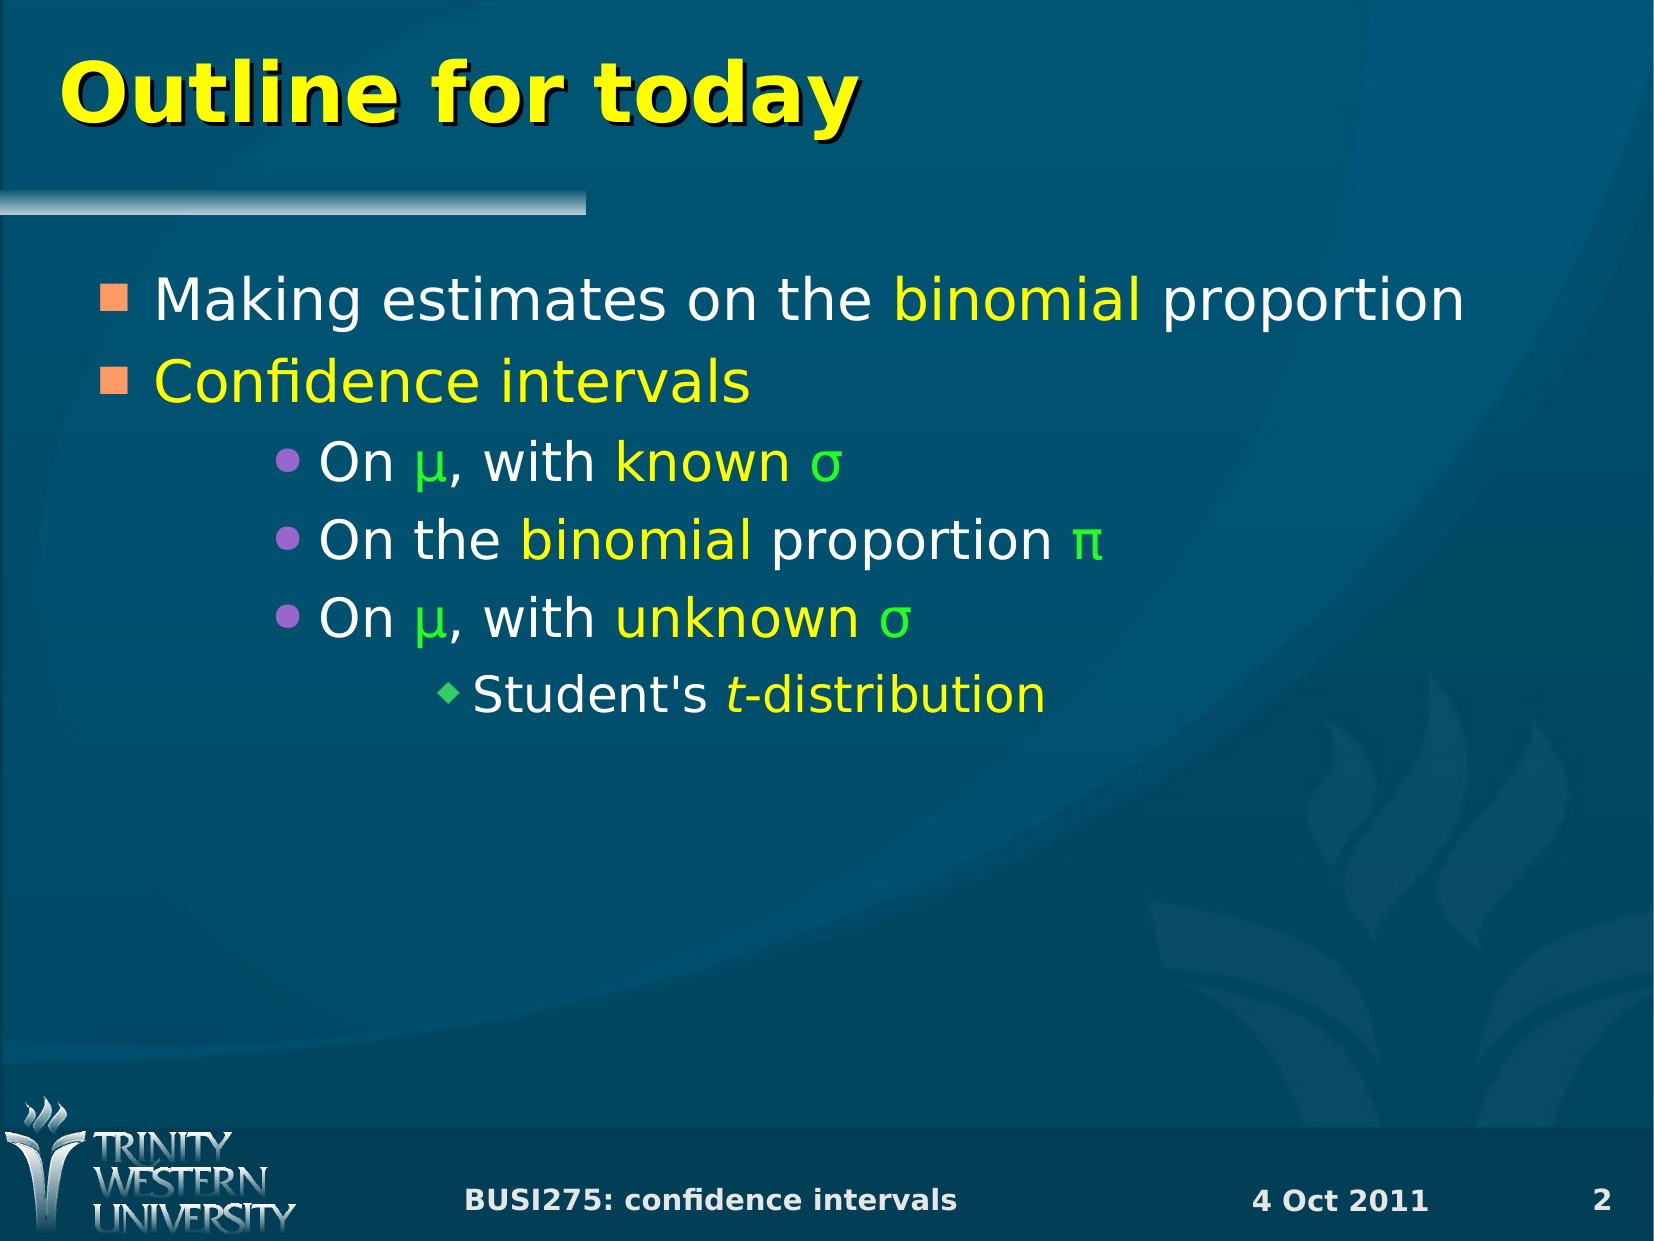

# Outline for today
Making estimates on the binomial proportion
Confidence intervals
On μ, with known σ
On the binomial proportion π
On μ, with unknown σ
Student's t-distribution
BUSI275: confidence intervals
4 Oct 2011
2